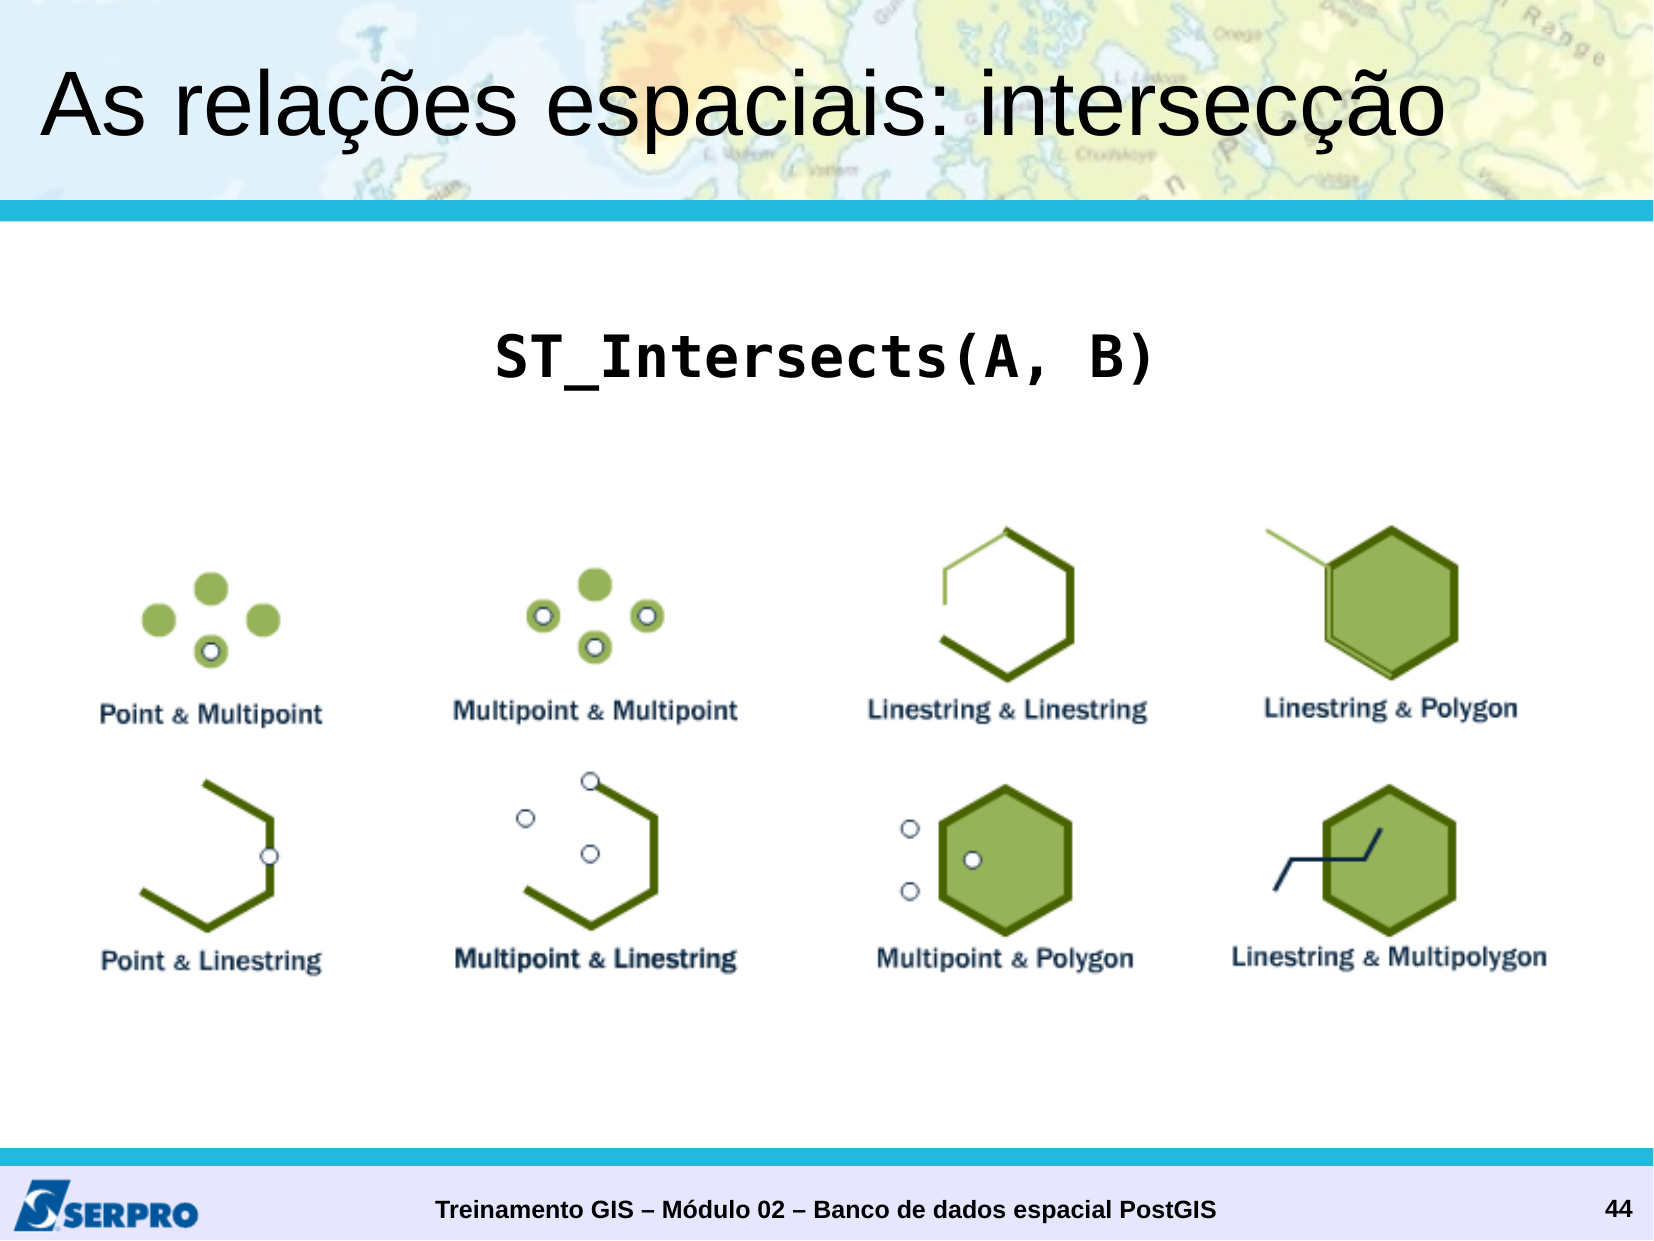

# As relações espaciais: intersecção
ST_Intersects(A, B)
44
Treinamento GIS – Módulo 02 – Banco de dados espacial PostGIS